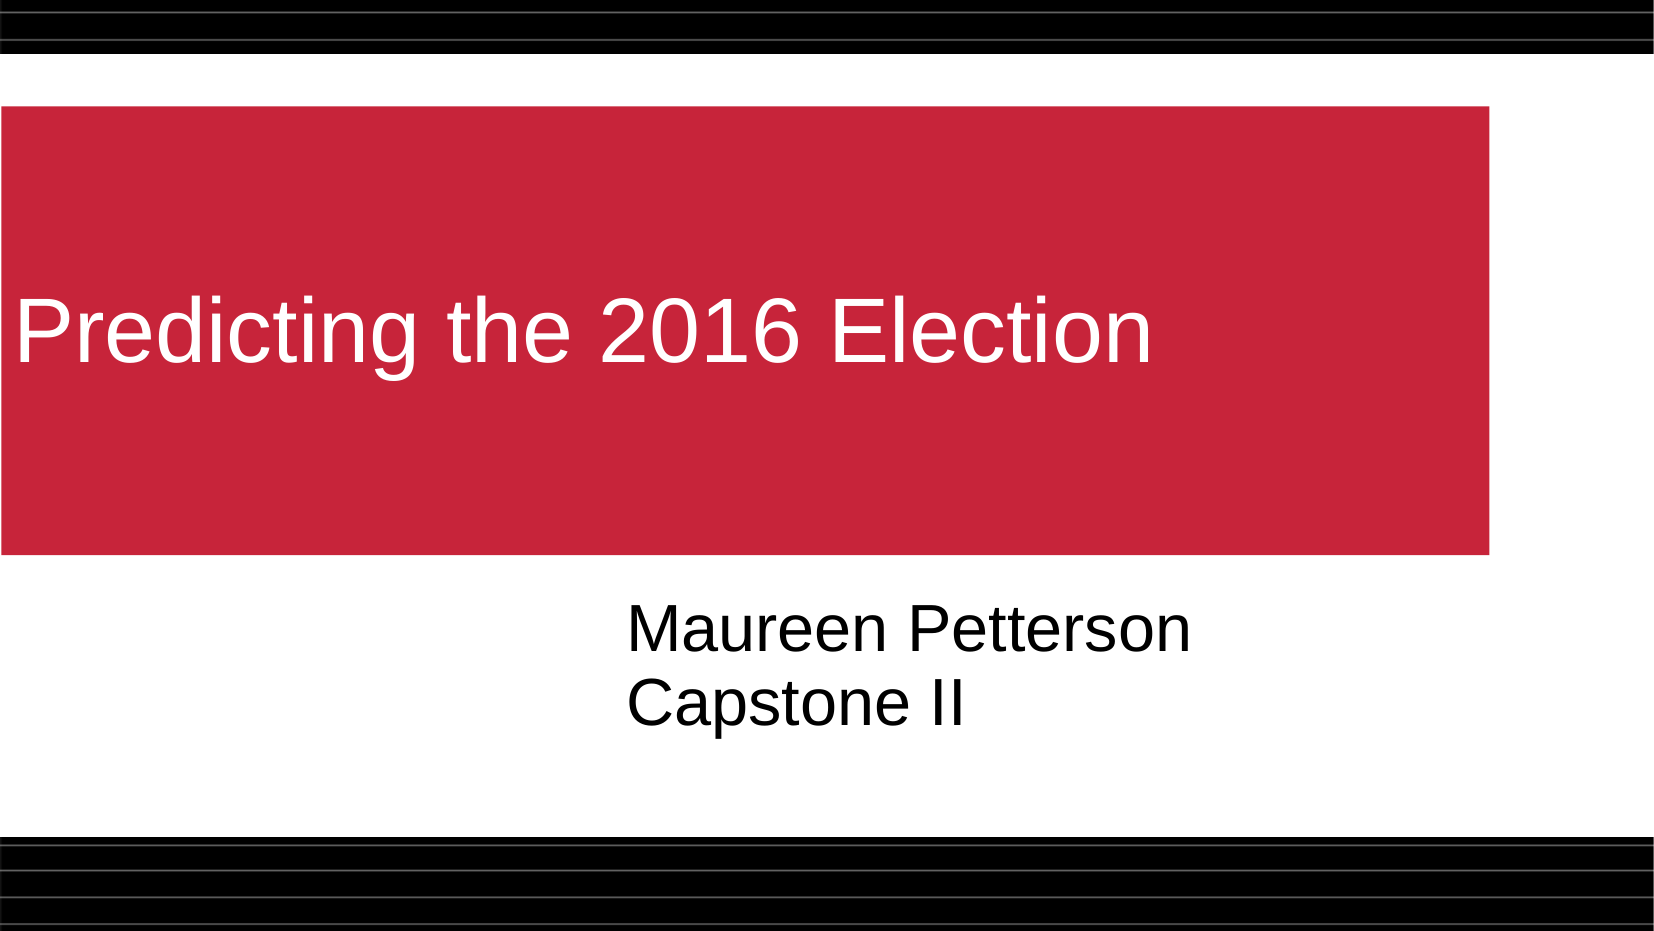

# Predicting the 2016 Election
Maureen Petterson
Capstone II